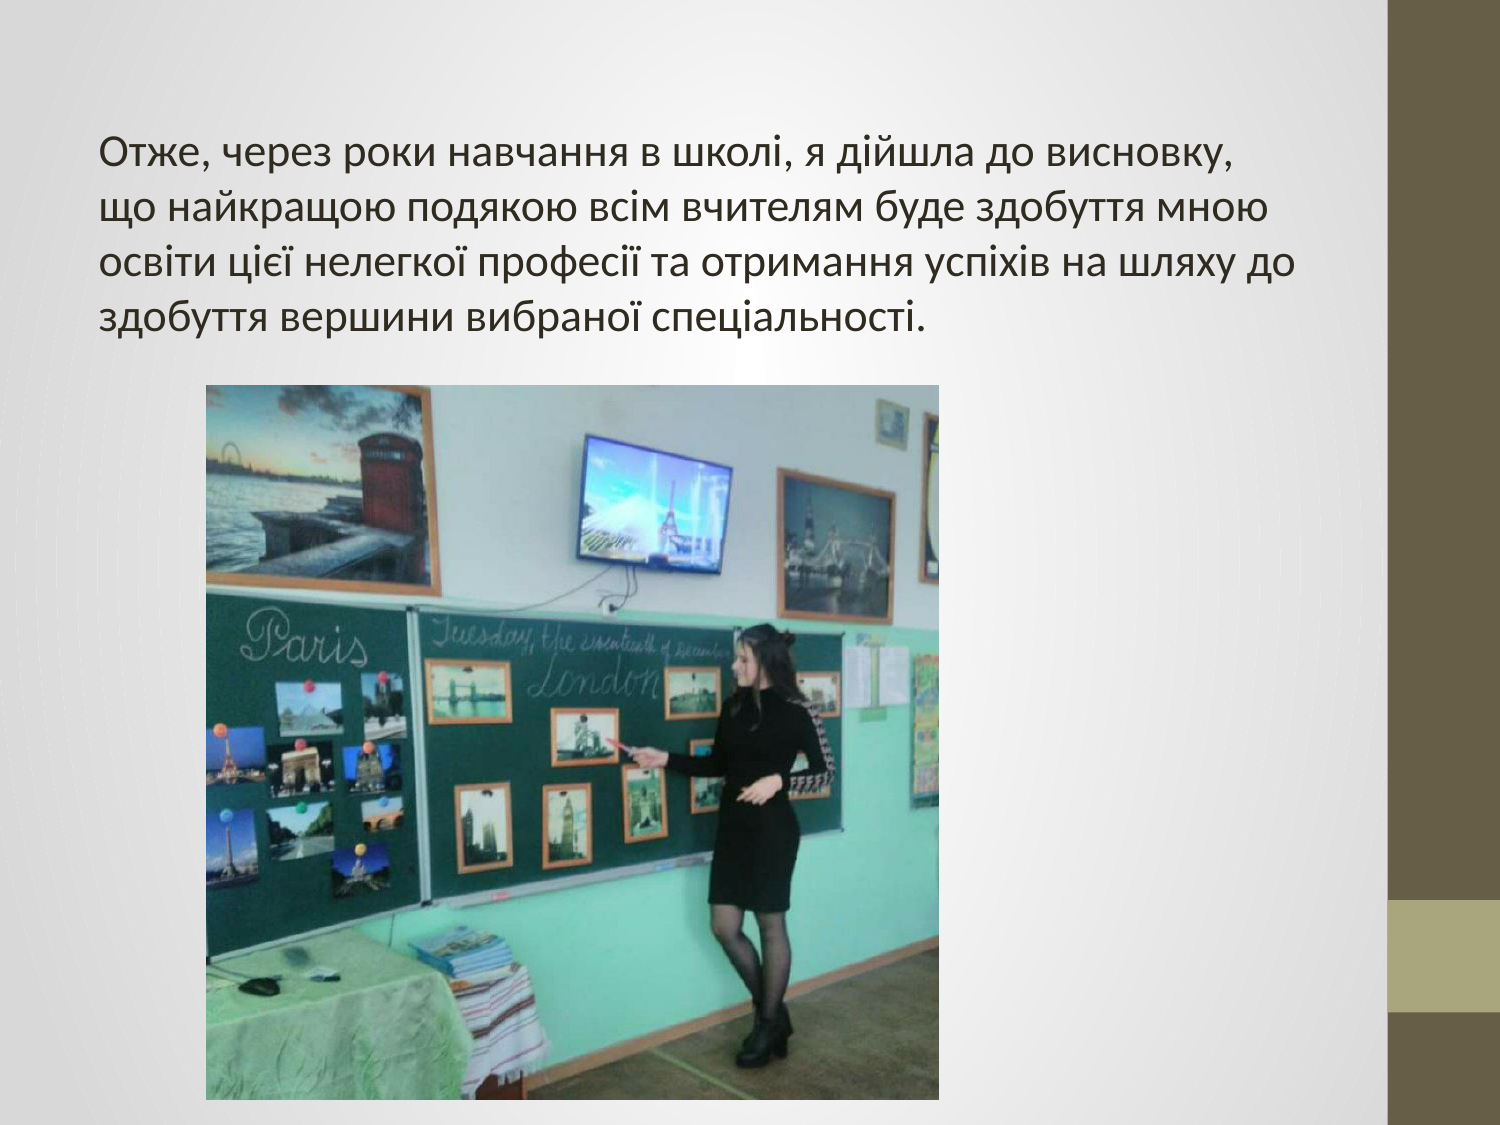

# Отже, через роки навчання в школі, я дійшла до висновку, що найкращою подякою всім вчителям буде здобуття мною освіти цієї нелегкої професії та отримання успіхів на шляху до здобуття вершини вибраної спеціальності.